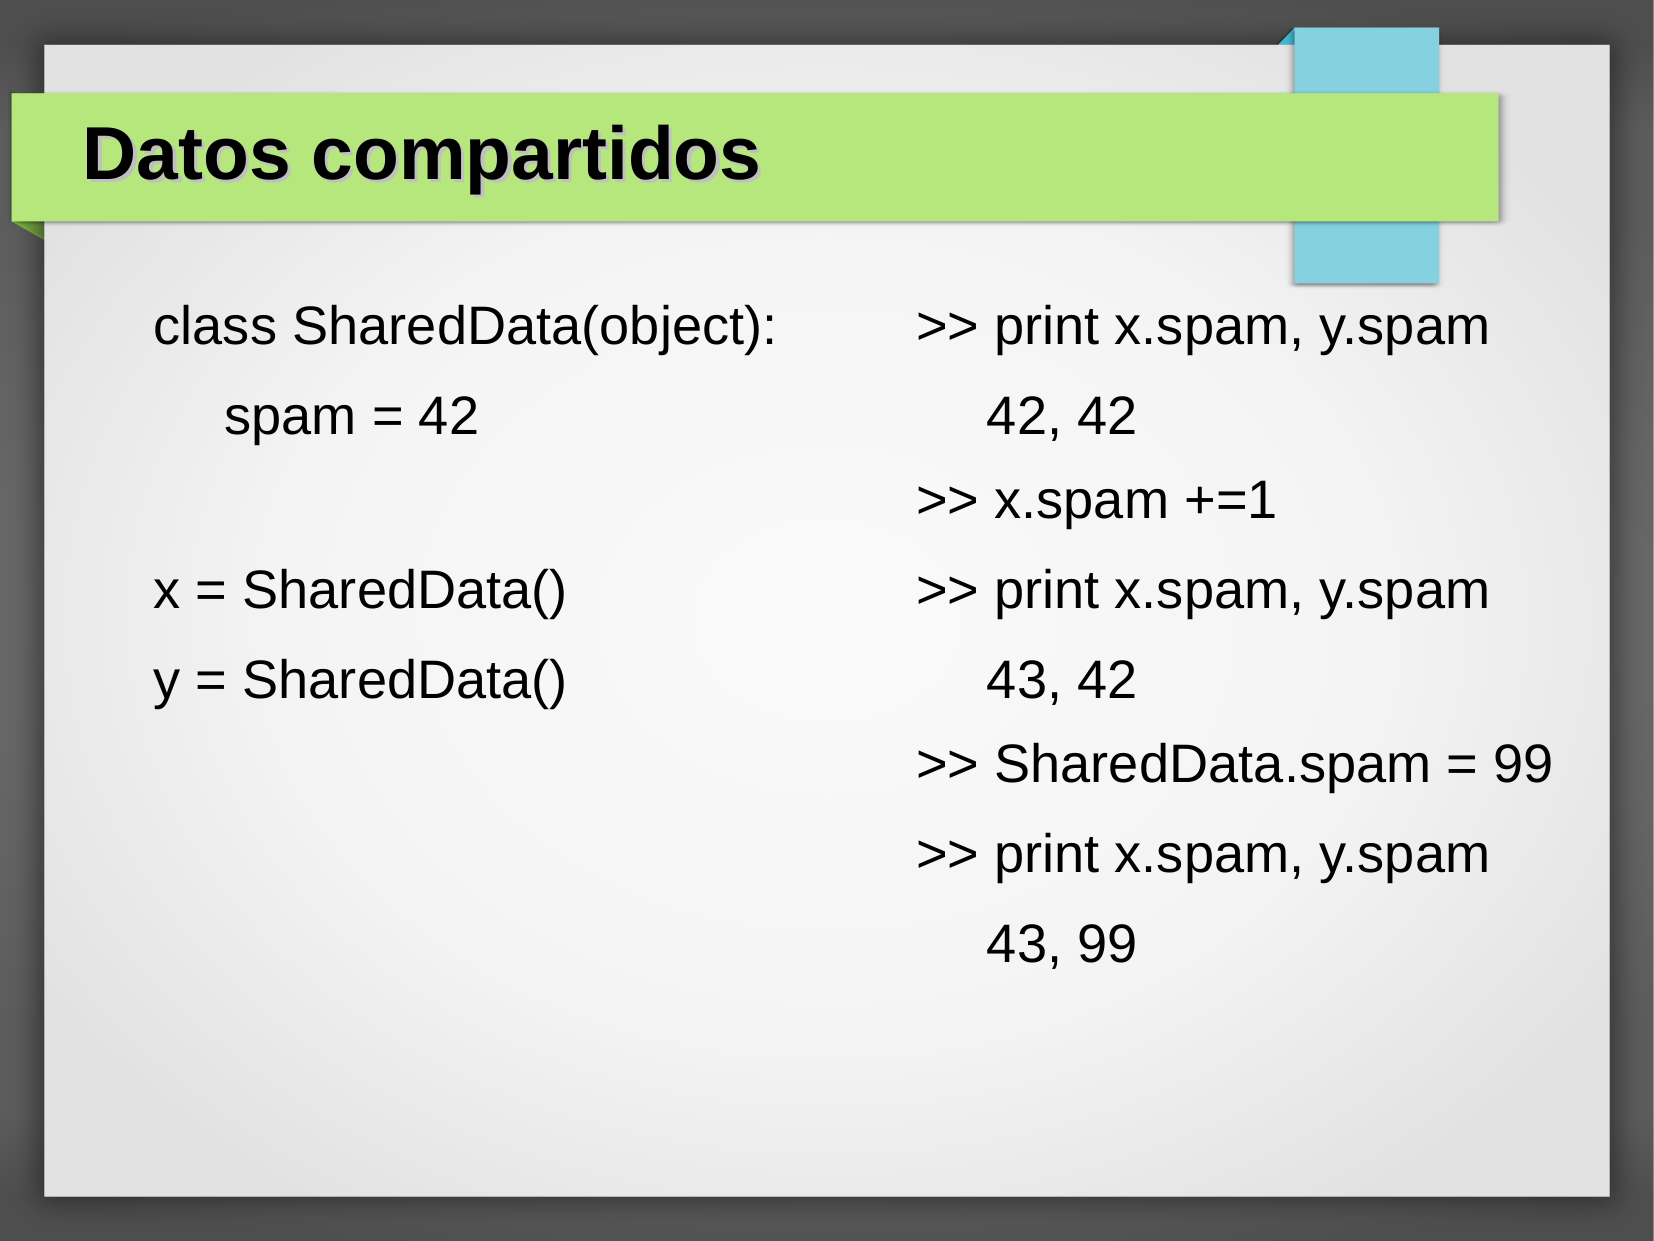

# Datos compartidos
class SharedData(object):
spam = 42
x = SharedData()
y = SharedData()
>> print x.spam, y.spam
42, 42
>> x.spam +=1
>> print x.spam, y.spam
43, 42
>> SharedData.spam = 99
>> print x.spam, y.spam
43, 99